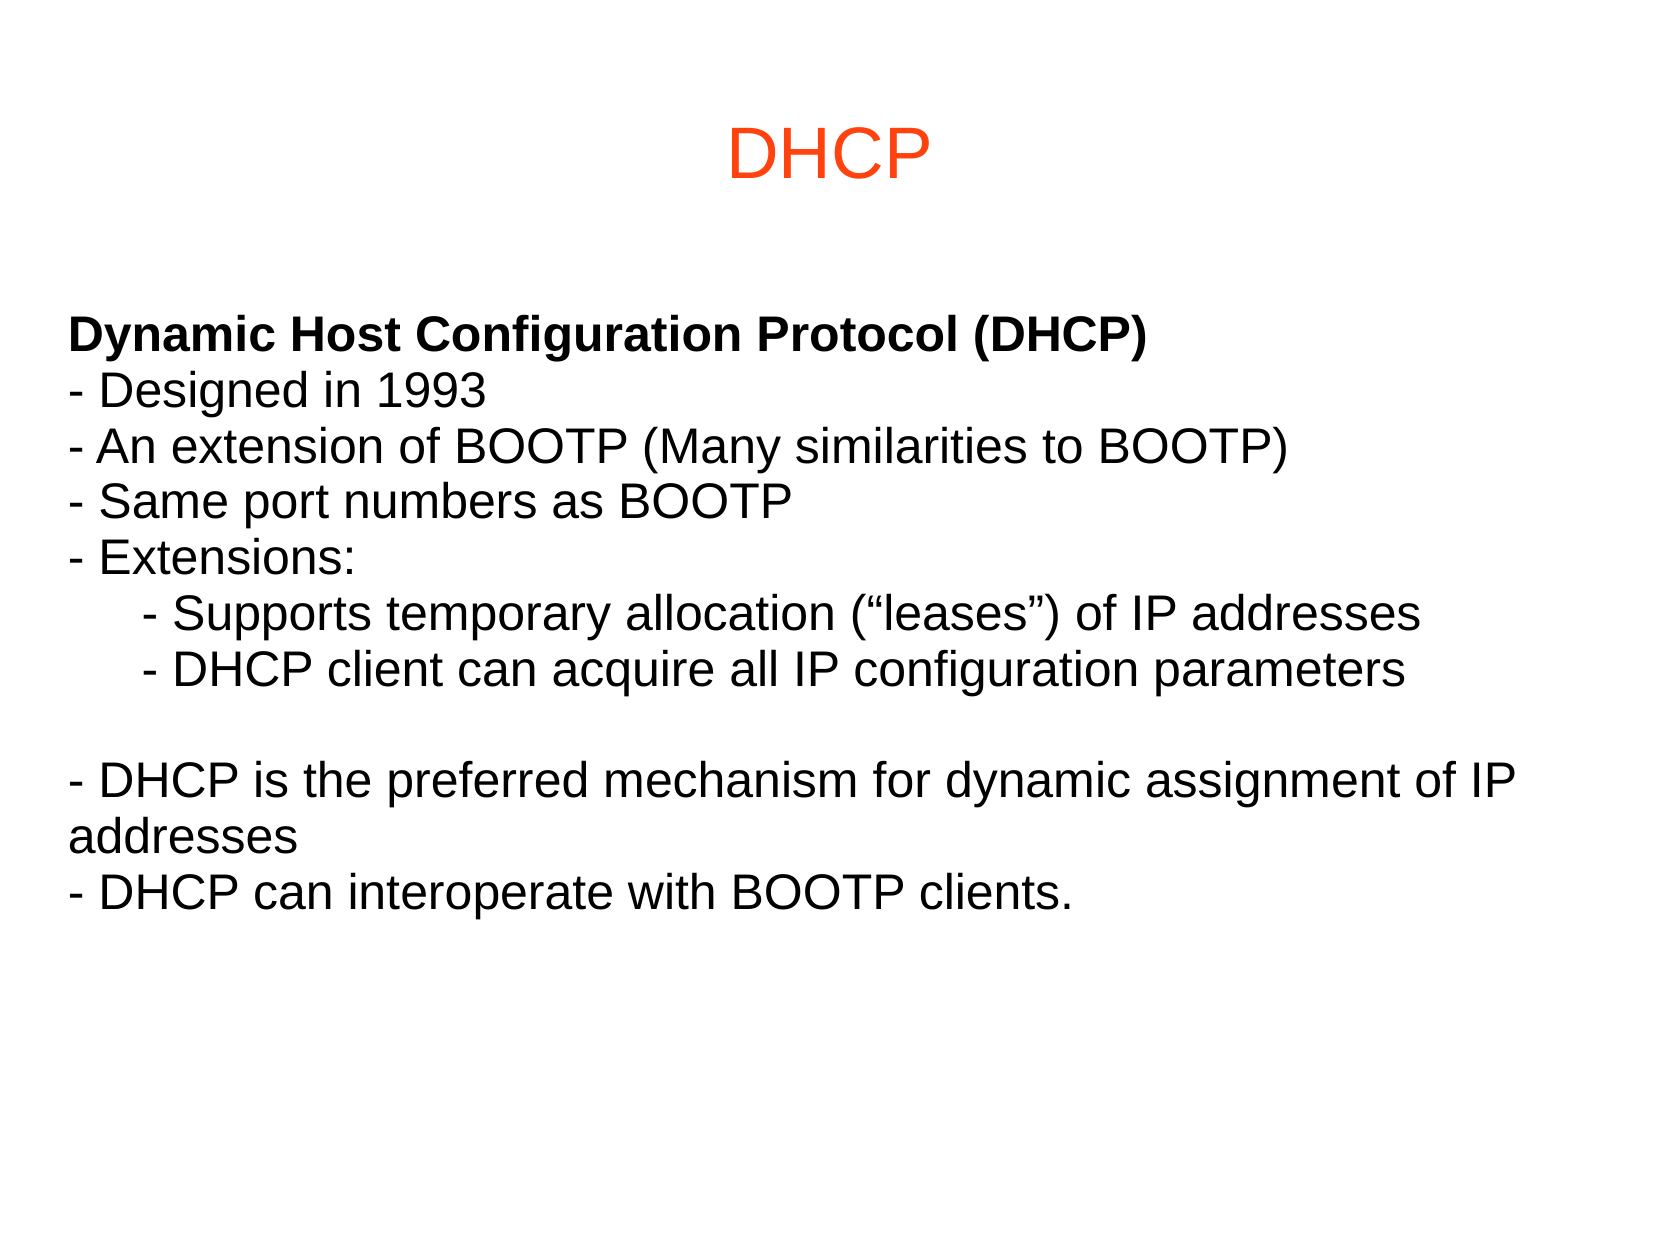

# DHCP
Dynamic Host Configuration Protocol (DHCP)
- Designed in 1993
- An extension of BOOTP (Many similarities to BOOTP)
- Same port numbers as BOOTP
- Extensions:
	- Supports temporary allocation (“leases”) of IP addresses
	- DHCP client can acquire all IP configuration parameters
- DHCP is the preferred mechanism for dynamic assignment of IP addresses
- DHCP can interoperate with BOOTP clients.